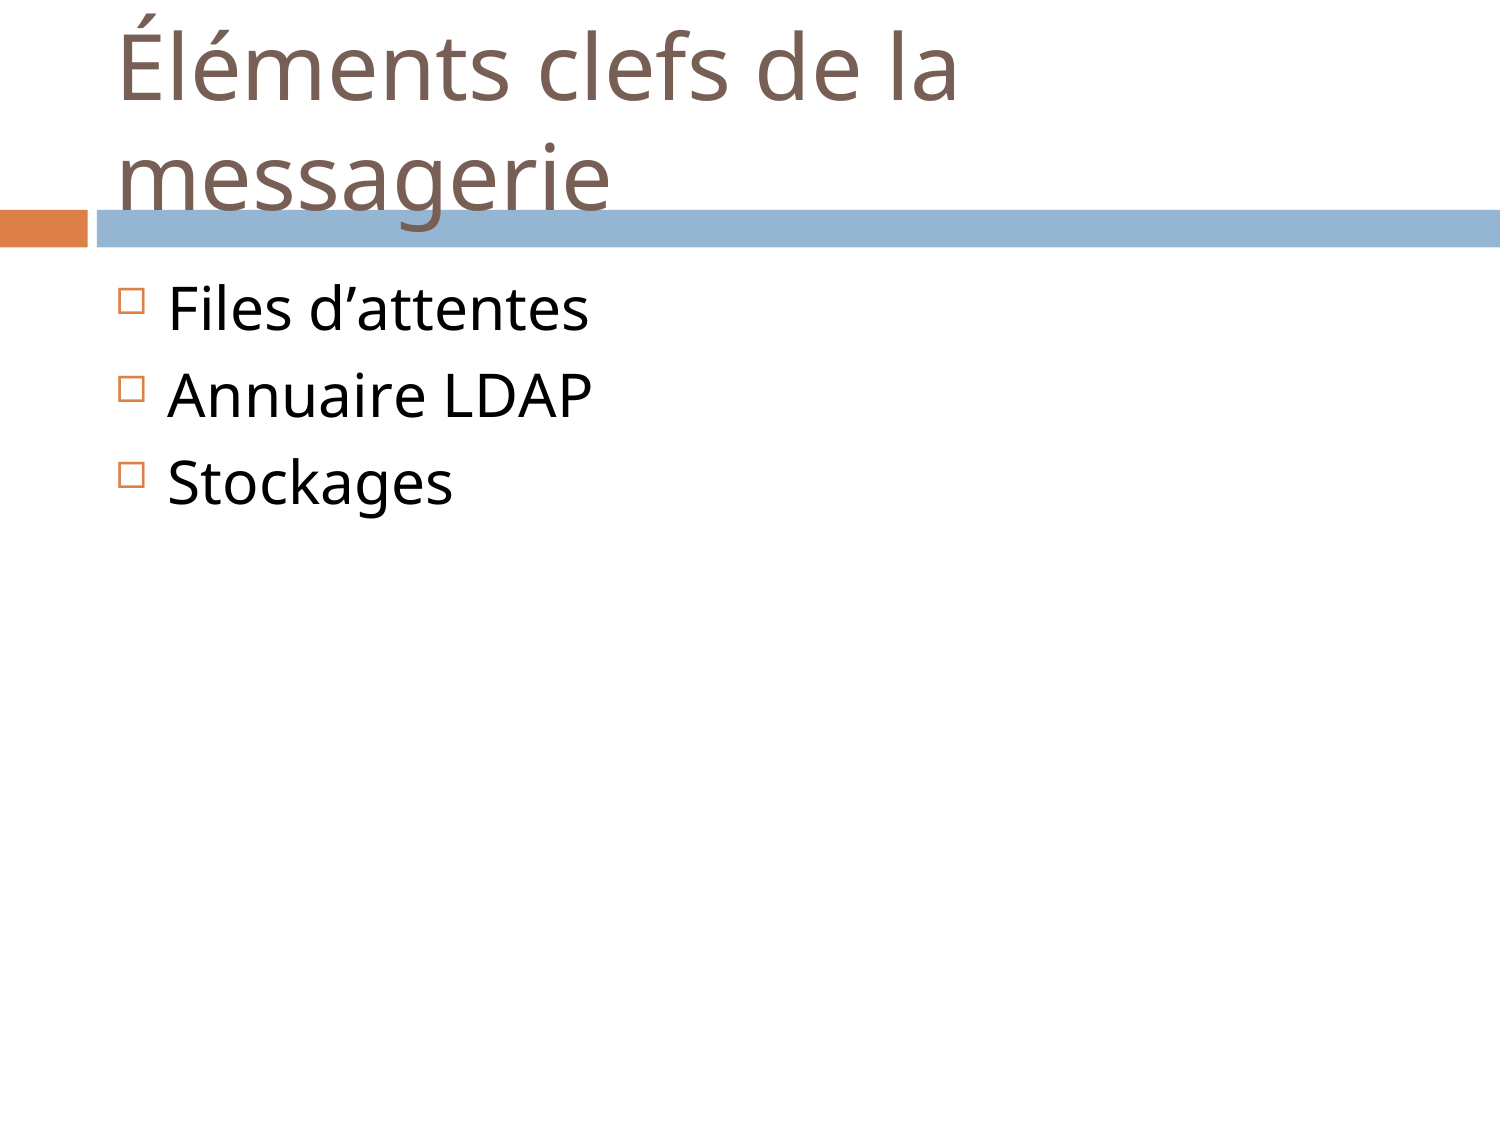

# Éléments clefs de la messagerie
Files d’attentes
Annuaire LDAP
Stockages